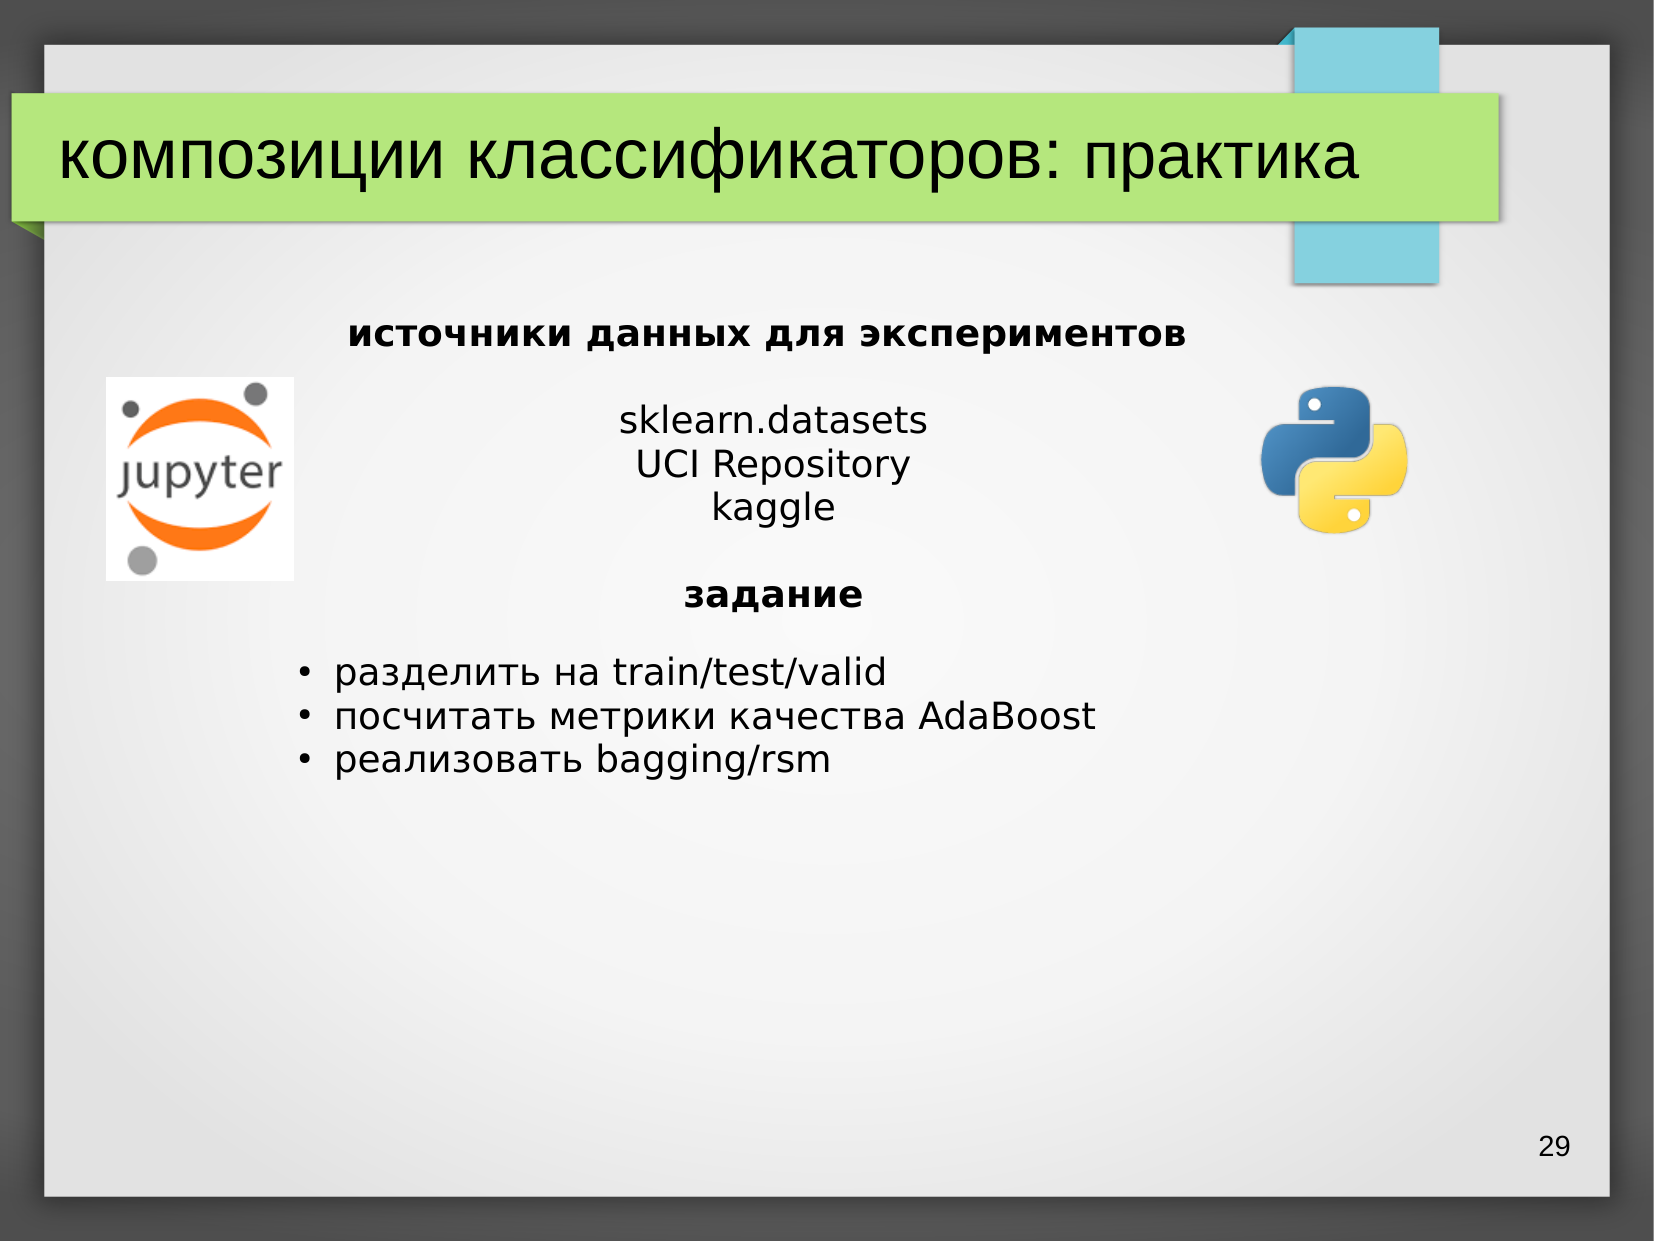

# композиции классификаторов: практика
источники данных для экспериментов
sklearn.datasets
UCI Repository
kaggle
задание
разделить на train/test/valid
посчитать метрики качества AdaBoost
реализовать bagging/rsm
29